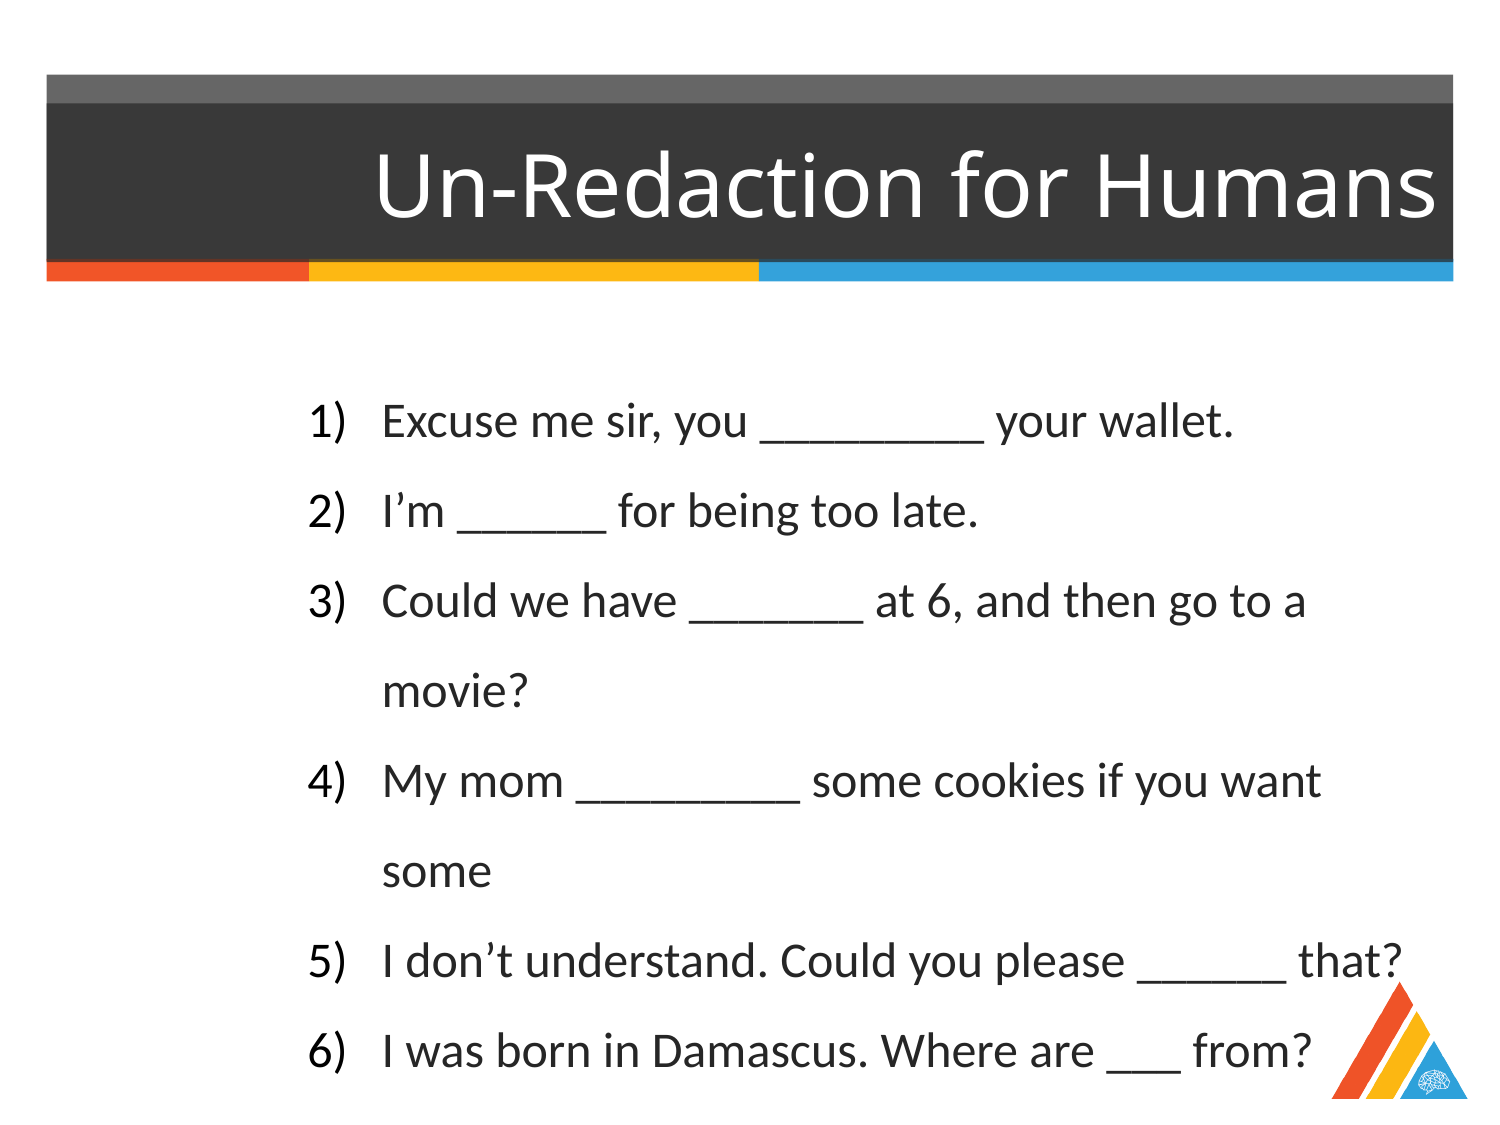

# Un-Redaction for Humans
Excuse me sir, you _________ your wallet.
I’m ______ for being too late.
Could we have _______ at 6, and then go to a movie?
My mom _________ some cookies if you want some
I don’t understand. Could you please ______ that?
I was born in Damascus. Where are ___ from?